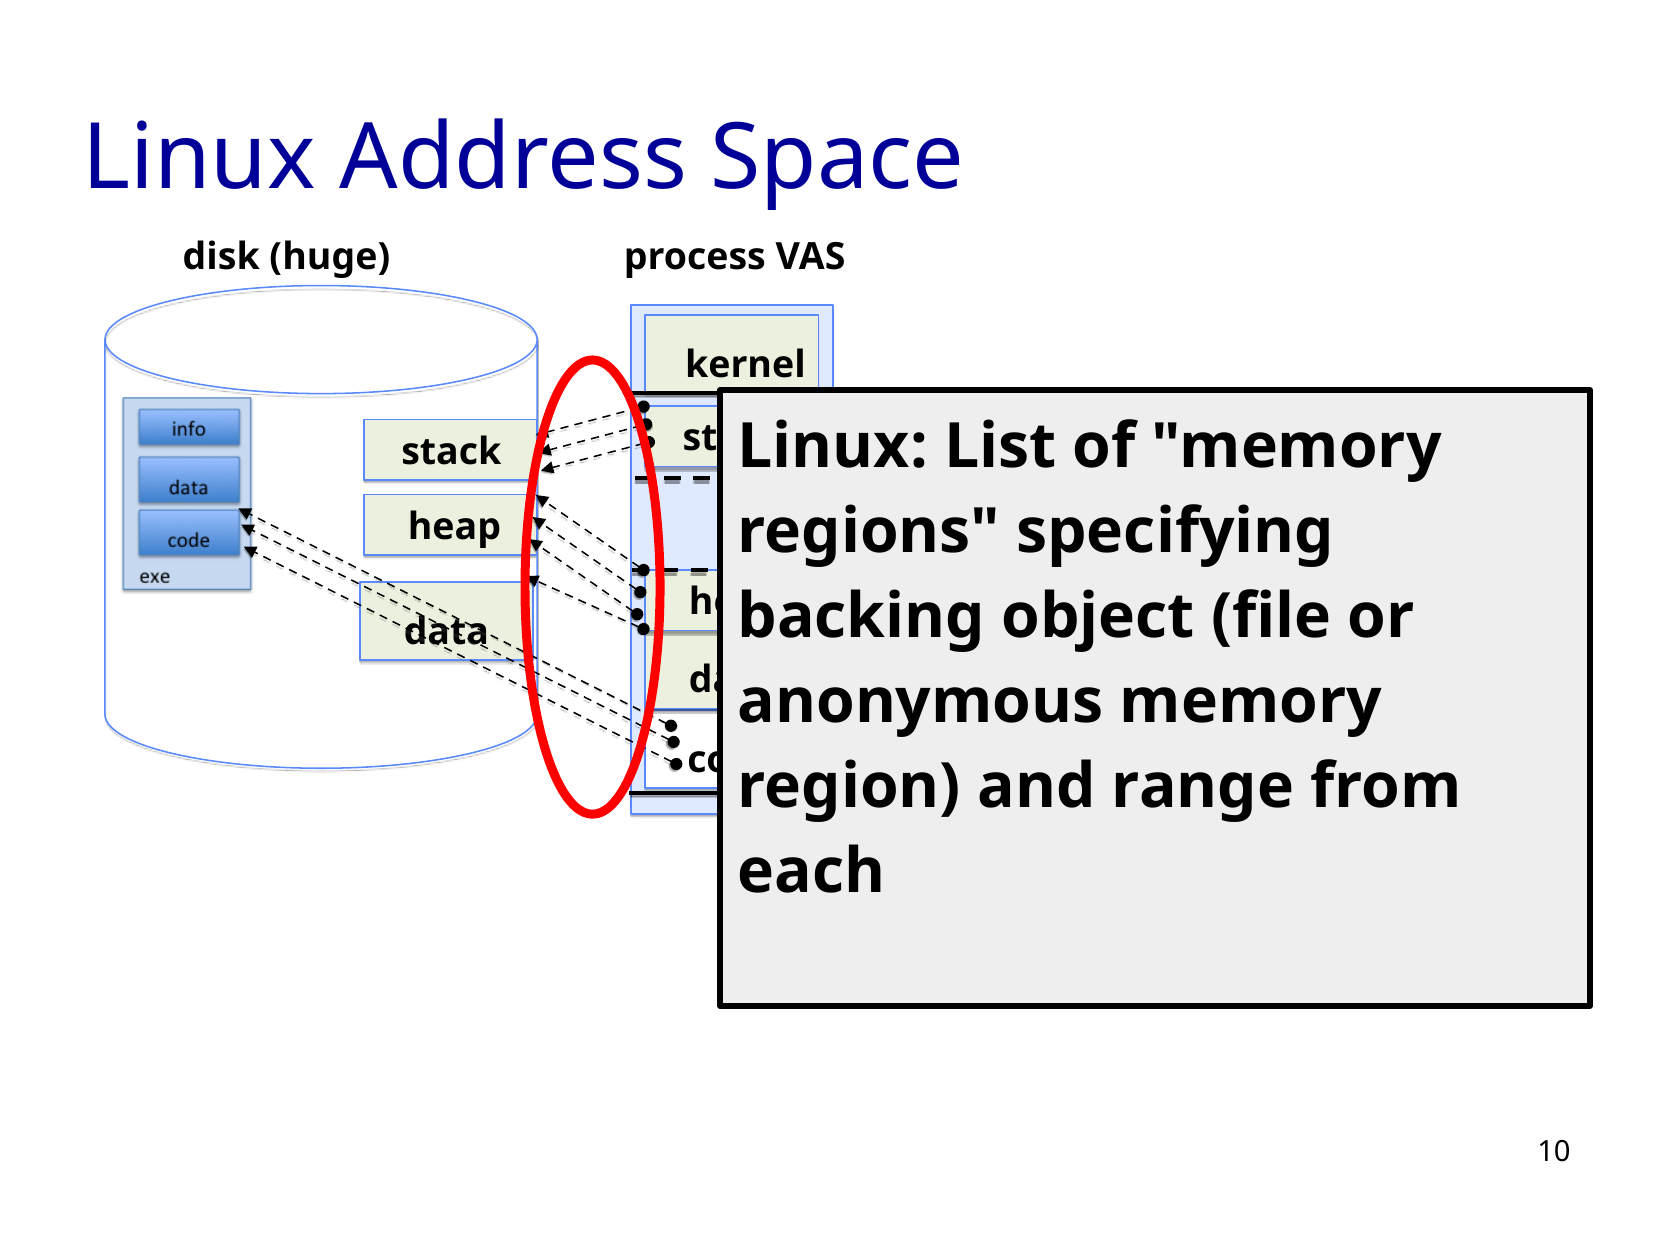

# Linux Address Space
disk (huge)
process VAS
kernel
Linux: List of "memory regions" specifying backing object (file or anonymous memory region) and range from each
stack
stack
heap
sbrk
heap
data
data
code
10